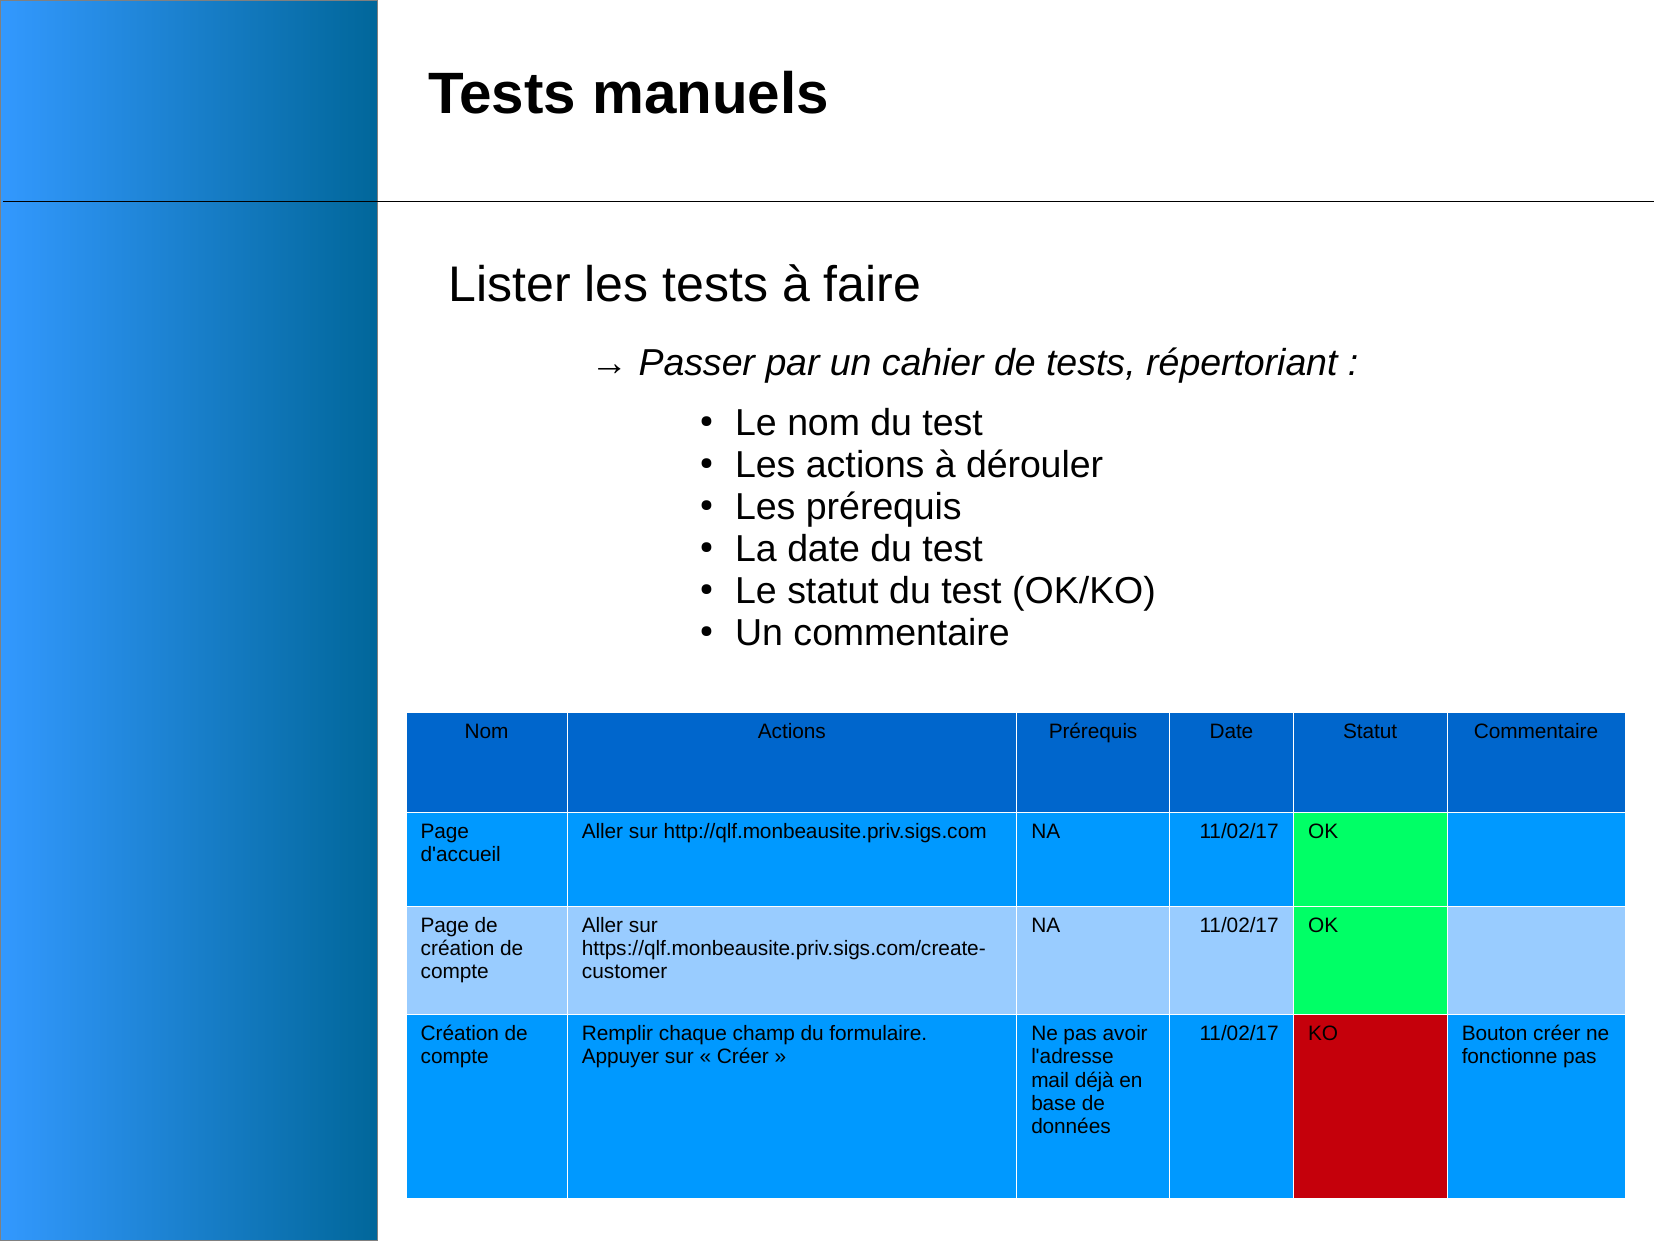

Tests manuels
# Lister les tests à faire
→ Passer par un cahier de tests, répertoriant :
Le nom du test
Les actions à dérouler
Les prérequis
La date du test
Le statut du test (OK/KO)
Un commentaire
| Nom | Actions | Prérequis | Date | Statut | Commentaire |
| --- | --- | --- | --- | --- | --- |
| Page d'accueil | Aller sur http://qlf.monbeausite.priv.sigs.com | NA | 11/02/17 | OK | |
| Page de création de compte | Aller sur https://qlf.monbeausite.priv.sigs.com/create-customer | NA | 11/02/17 | OK | |
| Création de compte | Remplir chaque champ du formulaire. Appuyer sur « Créer » | Ne pas avoir l'adresse mail déjà en base de données | 11/02/17 | KO | Bouton créer ne fonctionne pas |